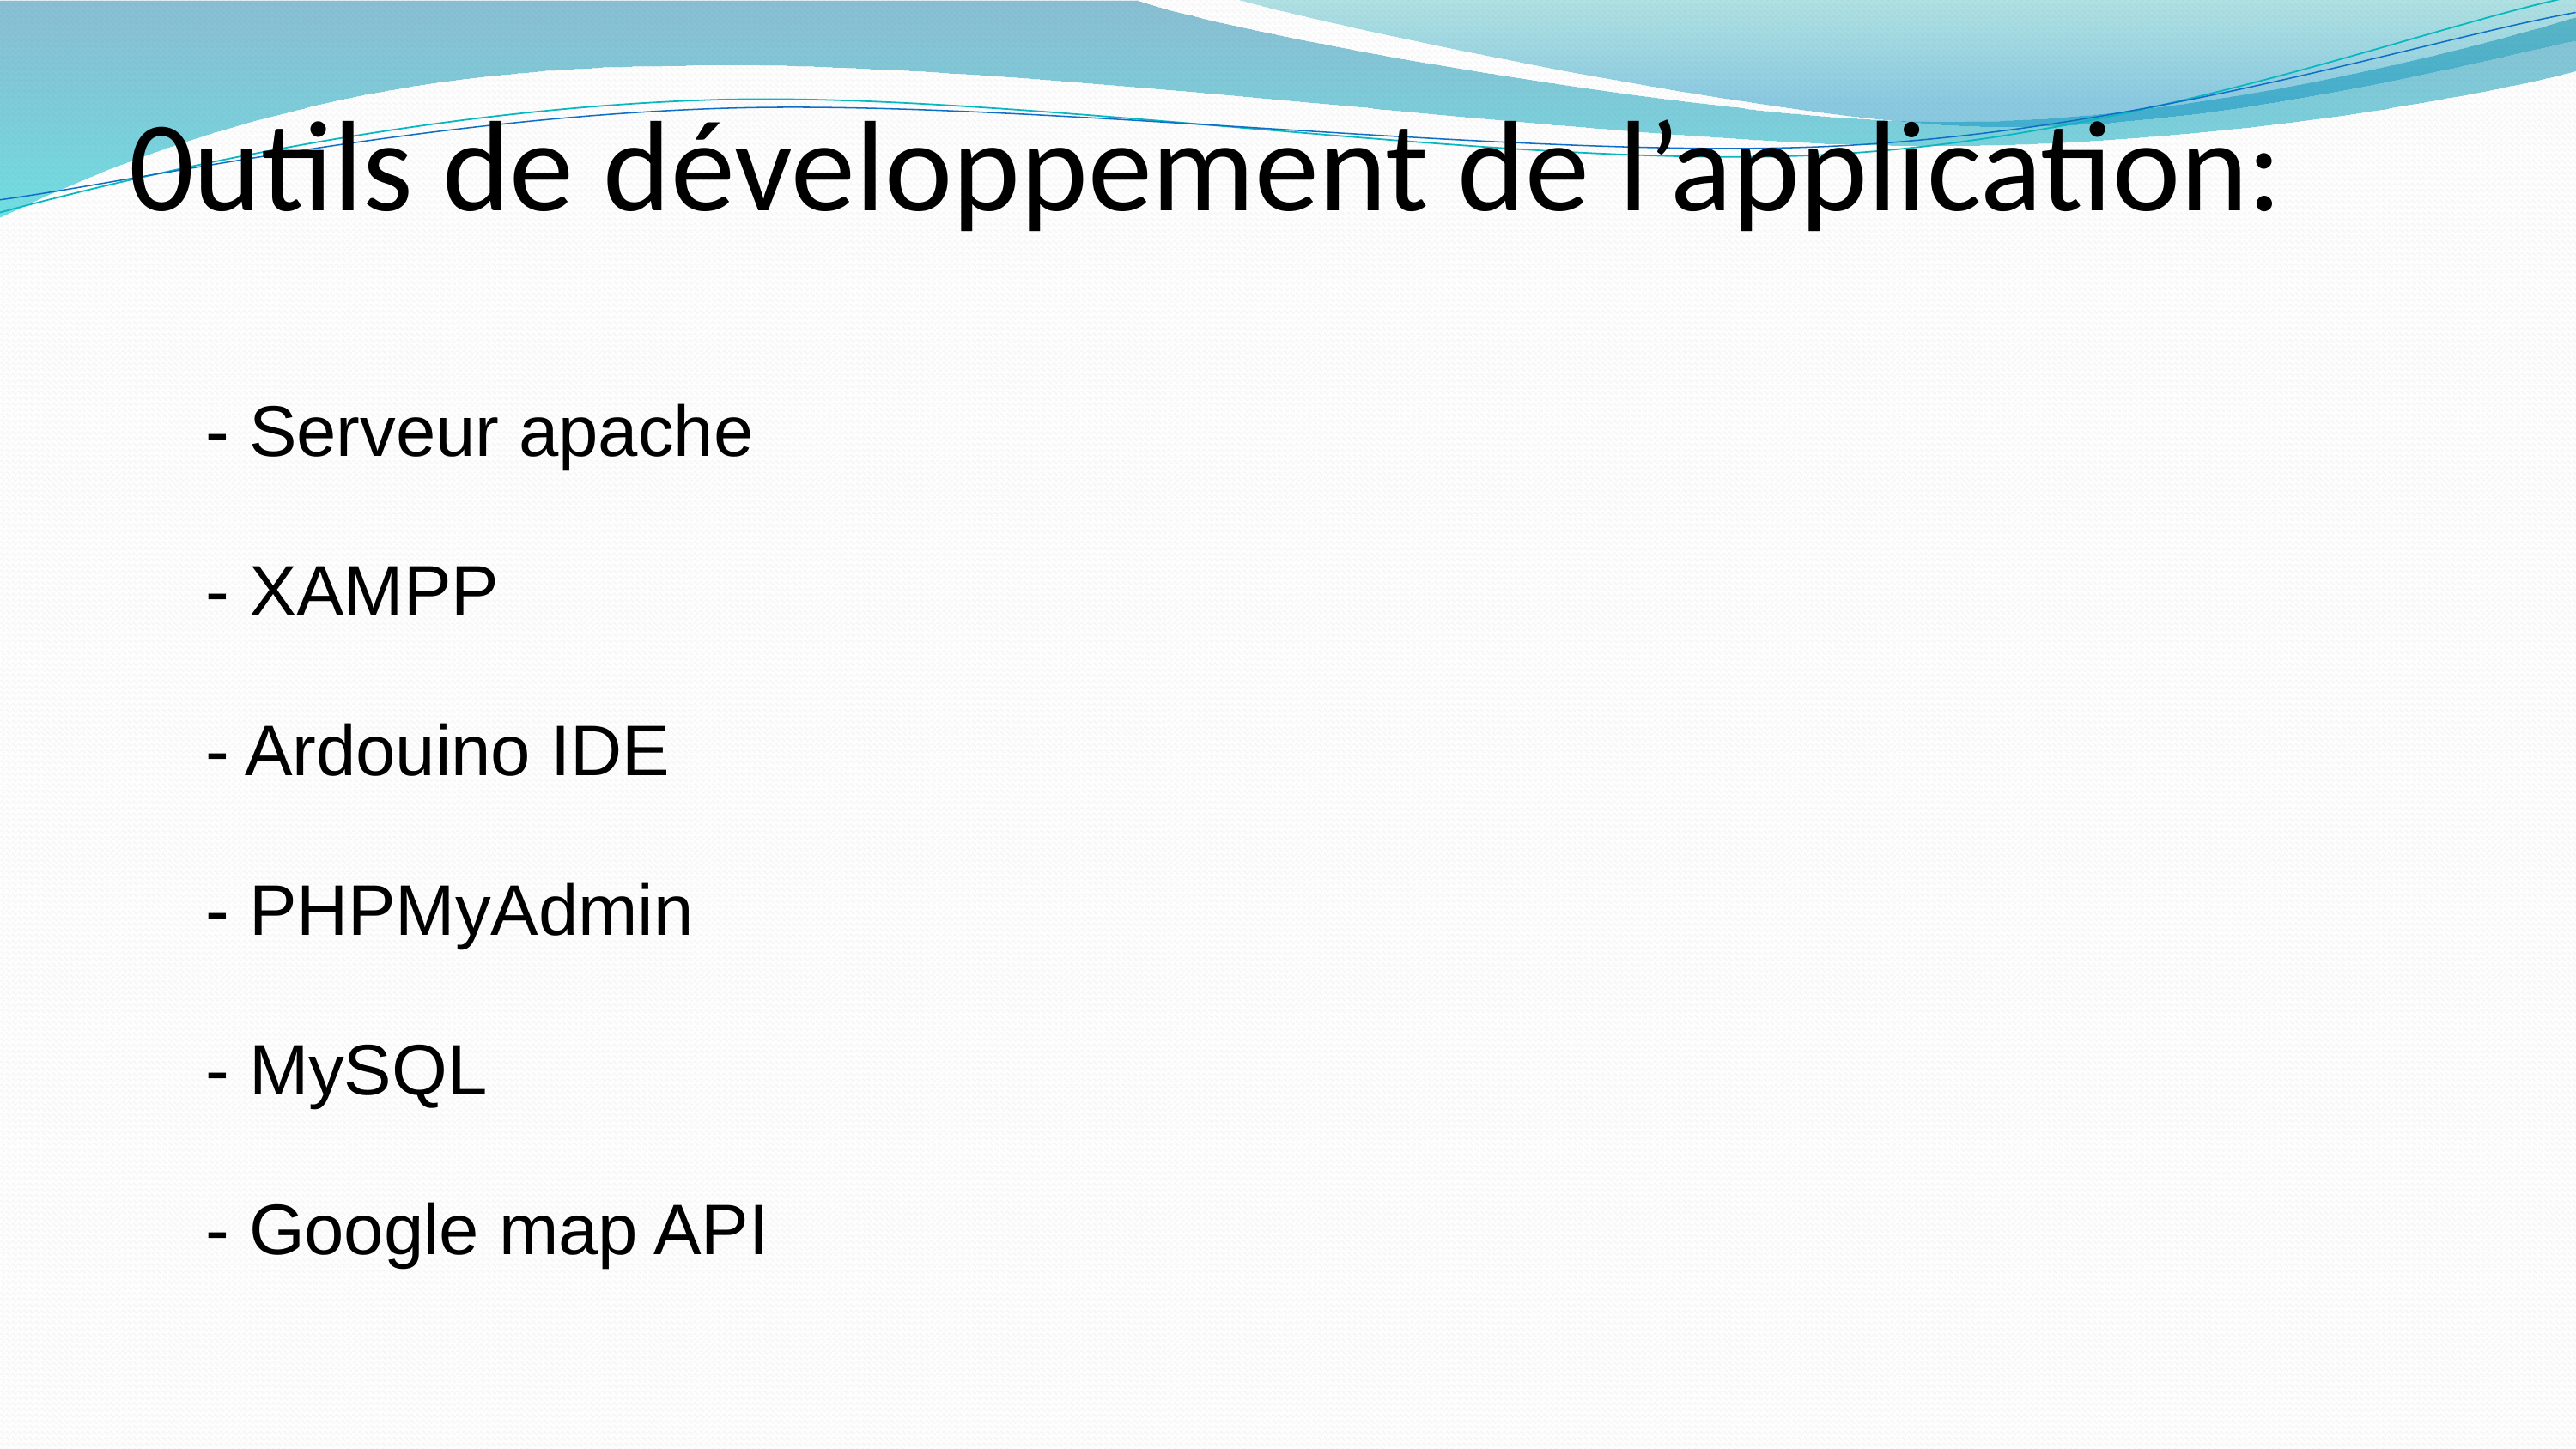

# 0utils de développement de l’application:
- Serveur apache
- XAMPP
- Ardouino IDE
- PHPMyAdmin
- MySQL
- Google map API